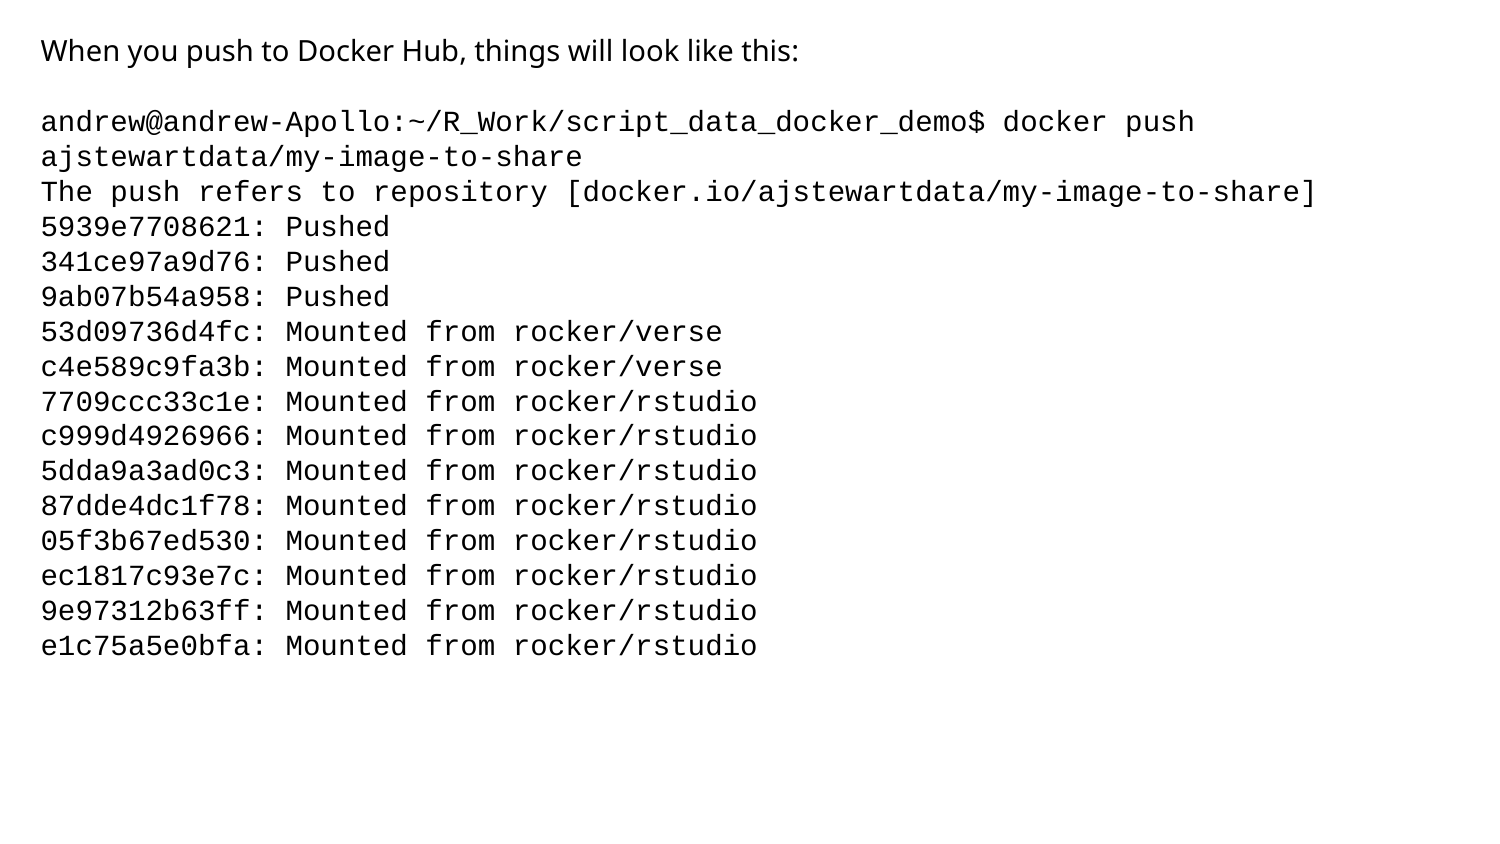

When you push to Docker Hub, things will look like this:
andrew@andrew-Apollo:~/R_Work/script_data_docker_demo$ docker push ajstewartdata/my-image-to-share
The push refers to repository [docker.io/ajstewartdata/my-image-to-share]
5939e7708621: Pushed
341ce97a9d76: Pushed
9ab07b54a958: Pushed
53d09736d4fc: Mounted from rocker/verse
c4e589c9fa3b: Mounted from rocker/verse
7709ccc33c1e: Mounted from rocker/rstudio
c999d4926966: Mounted from rocker/rstudio
5dda9a3ad0c3: Mounted from rocker/rstudio
87dde4dc1f78: Mounted from rocker/rstudio
05f3b67ed530: Mounted from rocker/rstudio
ec1817c93e7c: Mounted from rocker/rstudio
9e97312b63ff: Mounted from rocker/rstudio
e1c75a5e0bfa: Mounted from rocker/rstudio